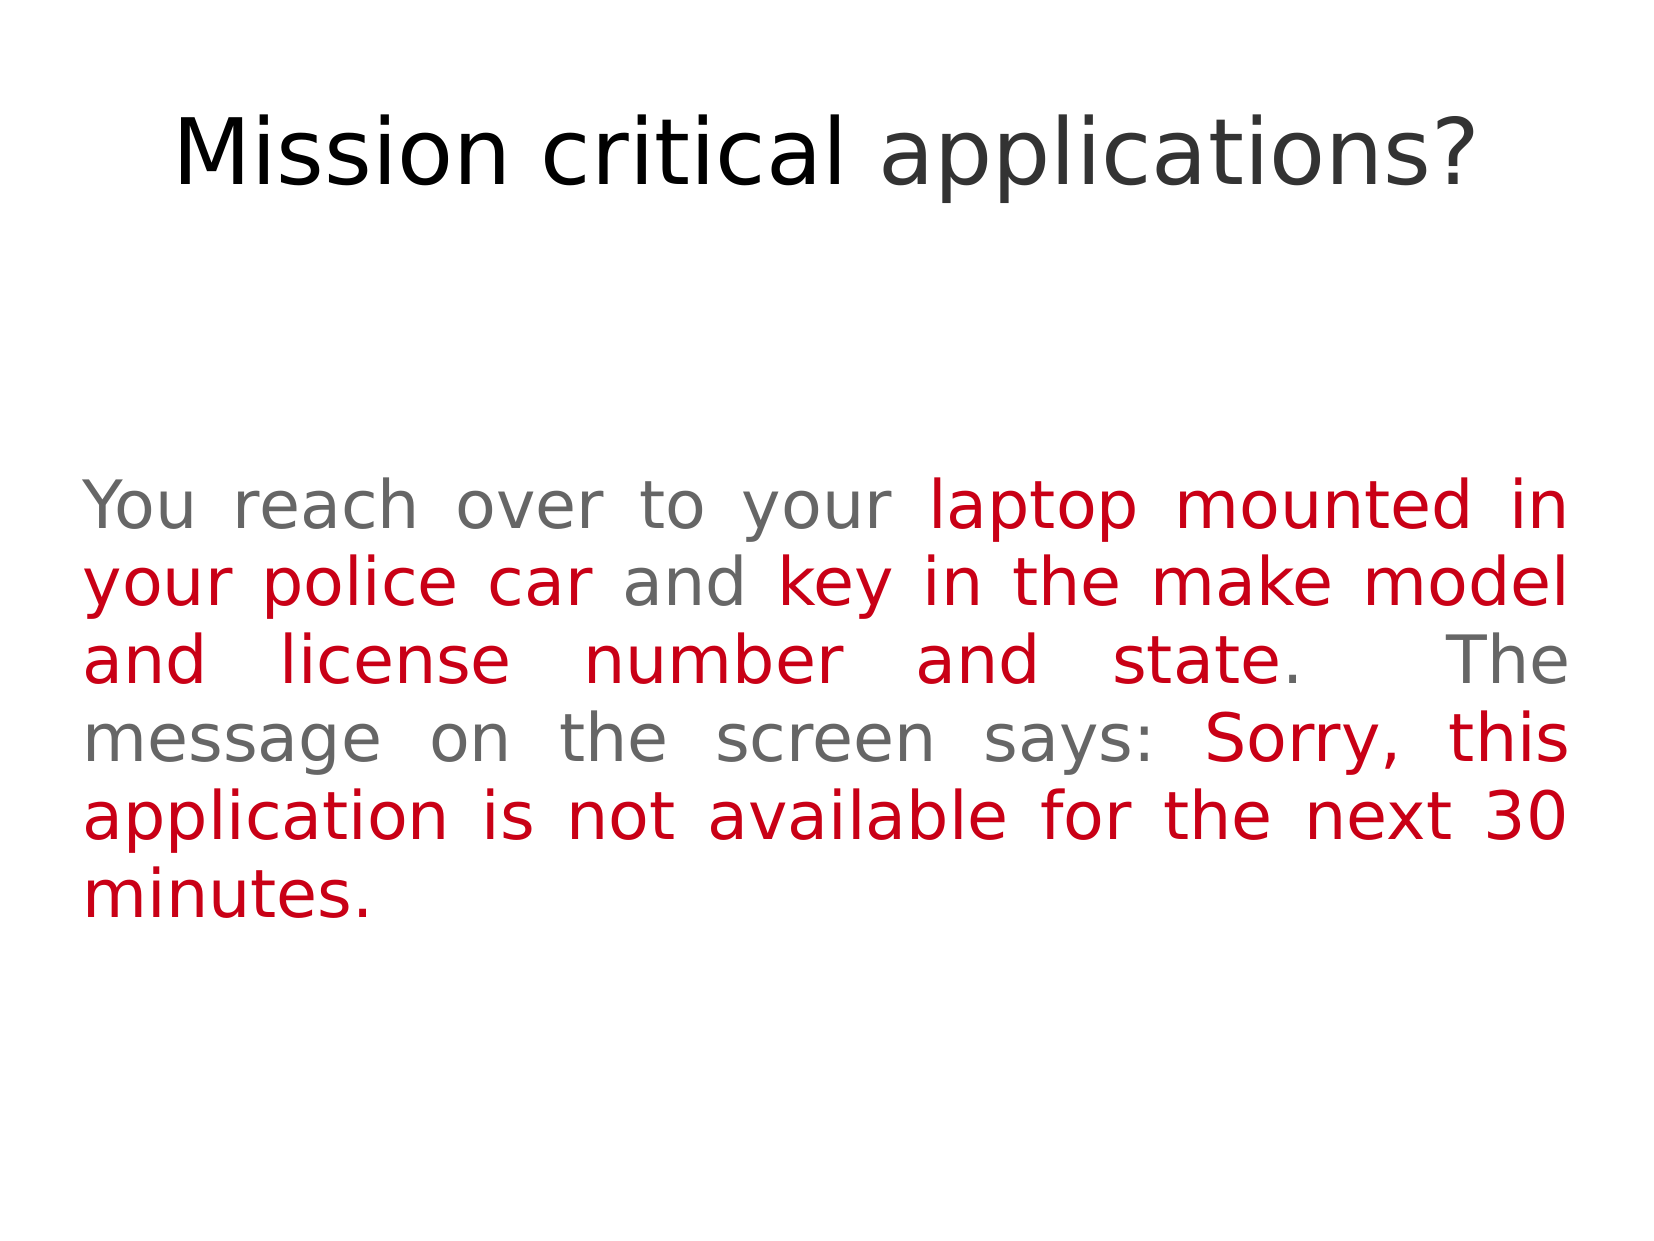

# Mission critical applications?
You reach over to your laptop mounted in your police car and key in the make model and license number and state. The message on the screen says: Sorry, this application is not available for the next 30 minutes.